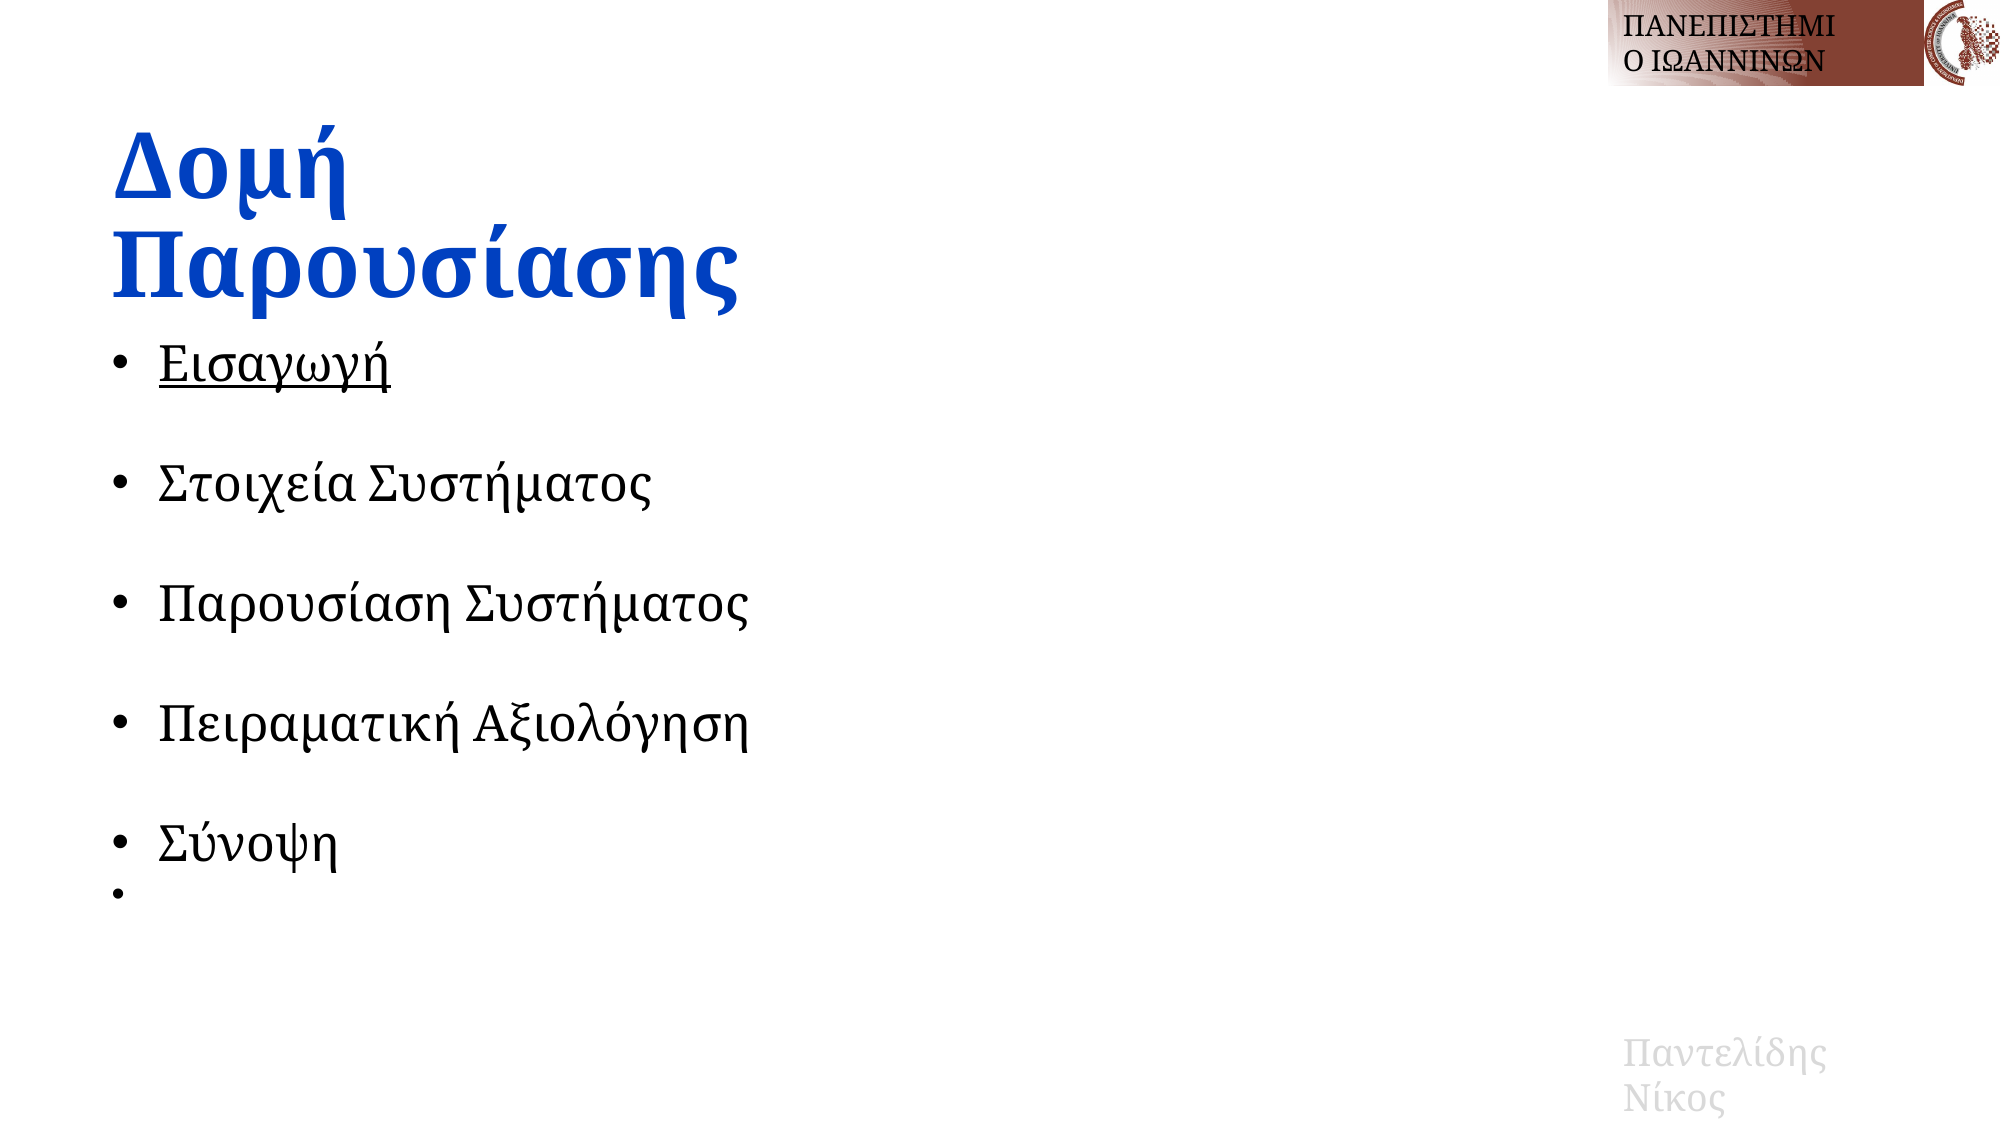

# Δομή Παρουσίασης
Εισαγωγή
Στοιχεία Συστήματος
Παρουσίαση Συστήματος
Πειραματική Αξιολόγηση
Σύνοψη